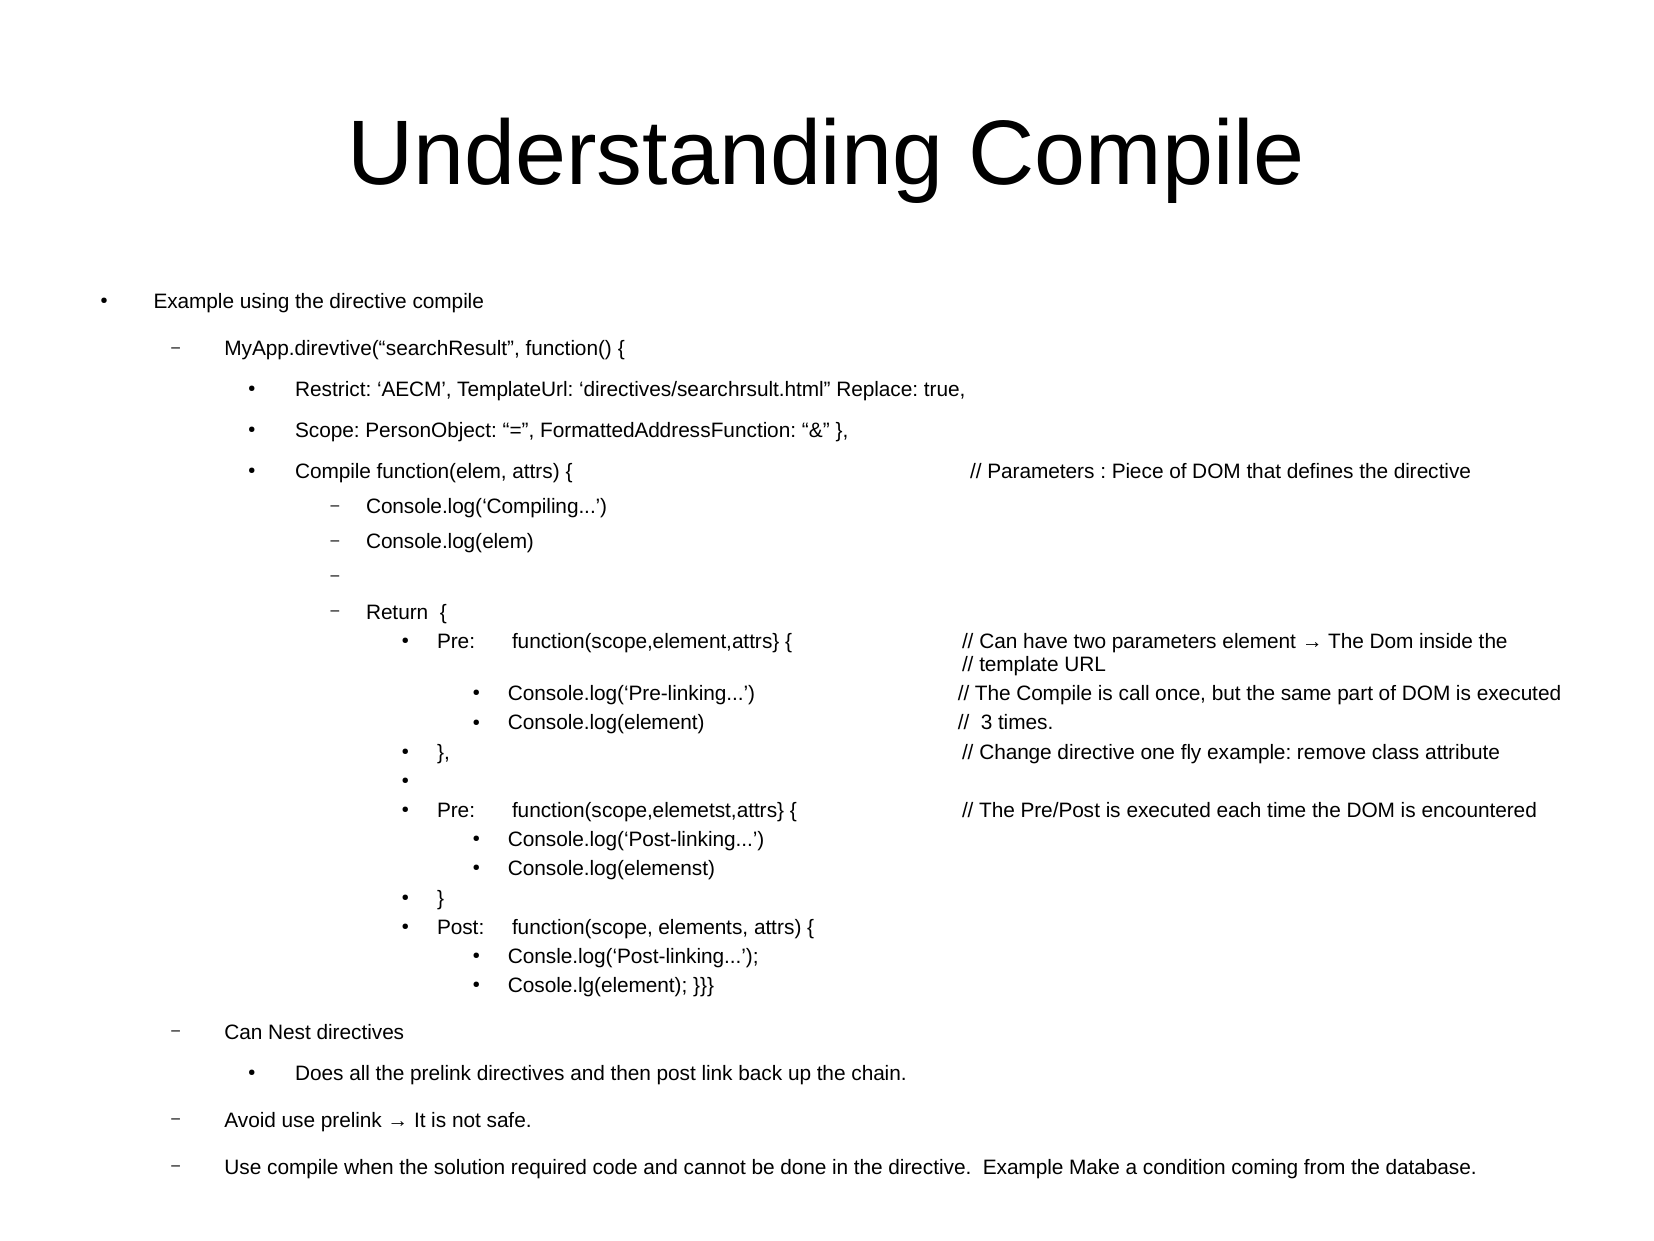

# Understanding Compile
Example using the directive compile
MyApp.direvtive(“searchResult”, function() {
Restrict: ‘AECM’, TemplateUrl: ‘directives/searchrsult.html” Replace: true,
Scope: PersonObject: “=”, FormattedAddressFunction: “&” },
Compile function(elem, attrs) { 					// Parameters : Piece of DOM that defines the directive
Console.log(‘Compiling...’)
Console.log(elem)
Return {
Pre:	function(scope,element,attrs} {			// Can have two parameters element → The Dom inside the 								// template URL
Console.log(‘Pre-linking...’)			// The Compile is call once, but the same part of DOM is executed
Console.log(element)				// 3 times.
}, 							// Change directive one fly example: remove class attribute
Pre:	function(scope,elemetst,attrs} {			// The Pre/Post is executed each time the DOM is encountered
Console.log(‘Post-linking...’)
Console.log(elemenst)
}
Post:	function(scope, elements, attrs) {
Consle.log(‘Post-linking...’);
Cosole.lg(element); }}}
Can Nest directives
Does all the prelink directives and then post link back up the chain.
Avoid use prelink → It is not safe.
Use compile when the solution required code and cannot be done in the directive. Example Make a condition coming from the database.